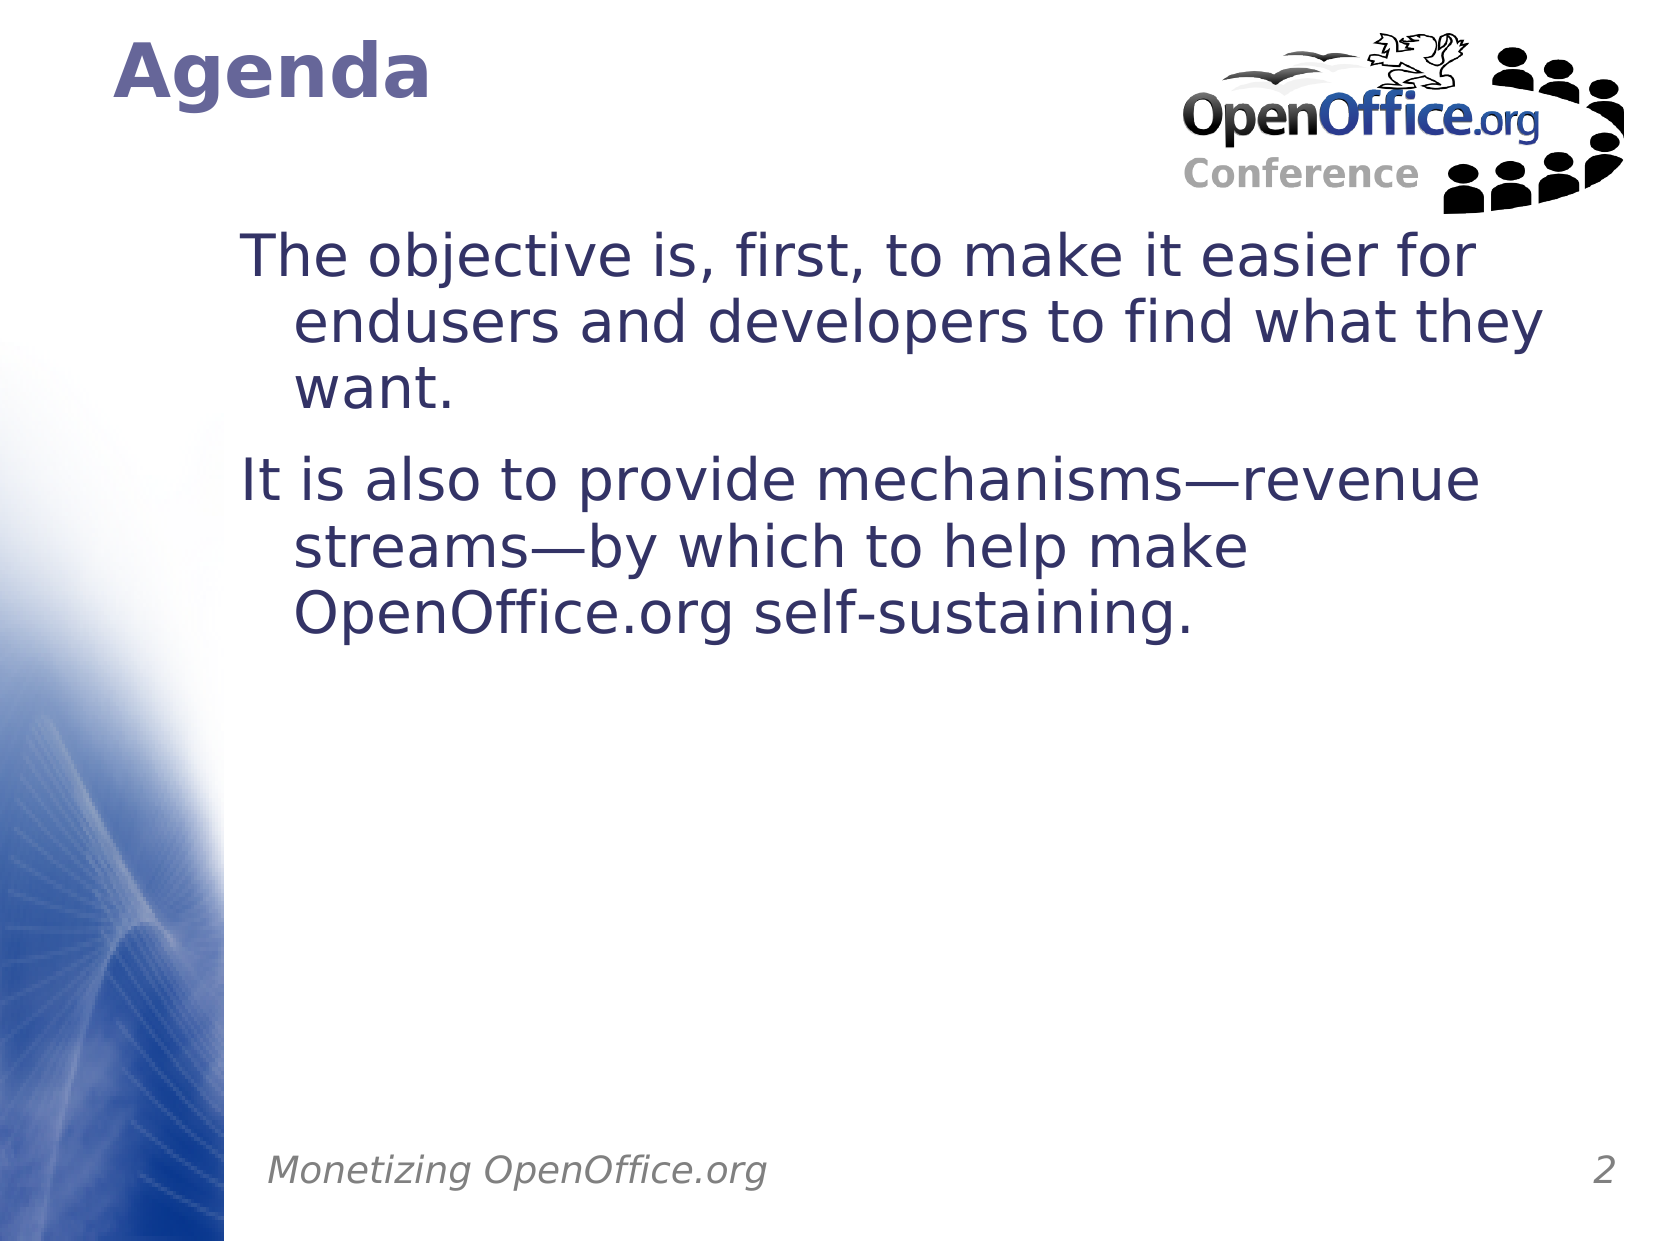

# Agenda
The objective is, first, to make it easier for endusers and developers to find what they want.
It is also to provide mechanisms—revenue streams—by which to help make OpenOffice.org self-sustaining.